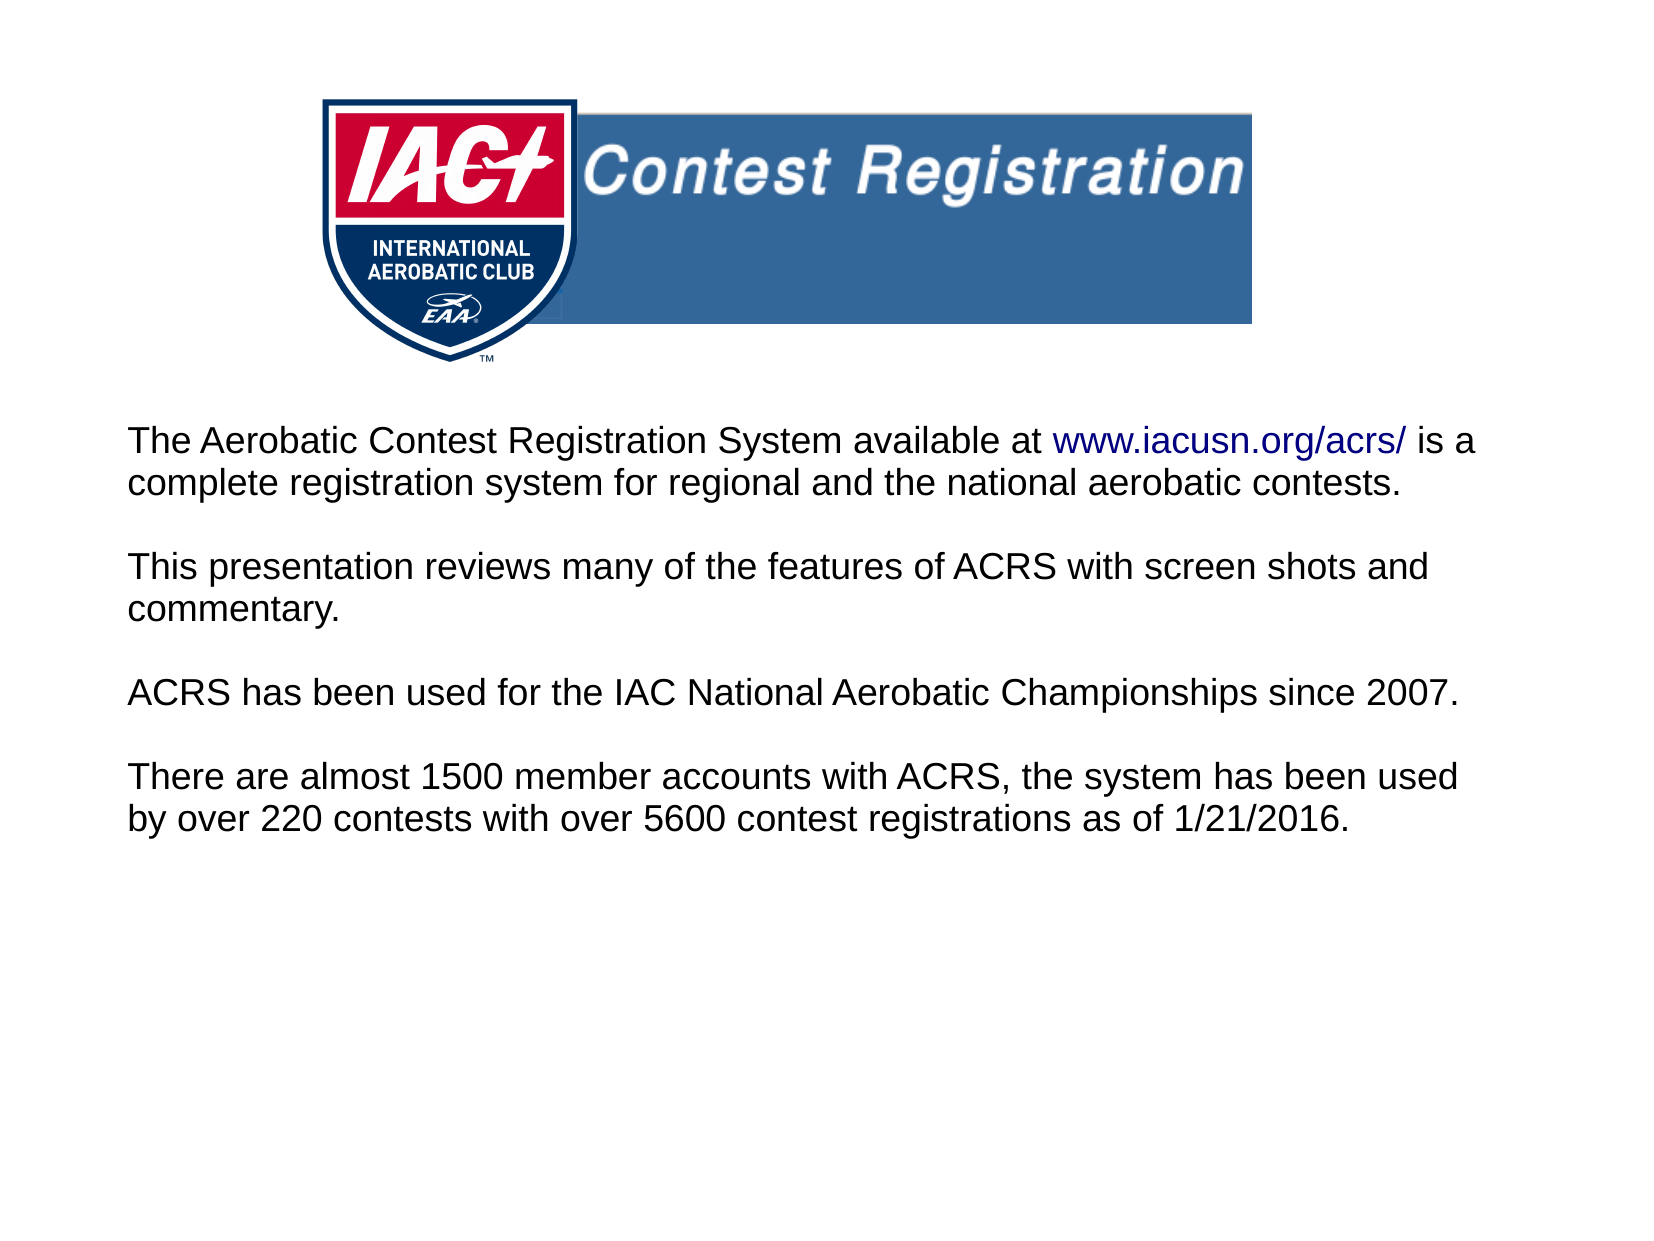

The Aerobatic Contest Registration System available at www.iacusn.org/acrs/ is a complete registration system for regional and the national aerobatic contests.
This presentation reviews many of the features of ACRS with screen shots and commentary.
ACRS has been used for the IAC National Aerobatic Championships since 2007.
There are almost 1500 member accounts with ACRS, the system has been used by over 220 contests with over 5600 contest registrations as of 1/21/2016.